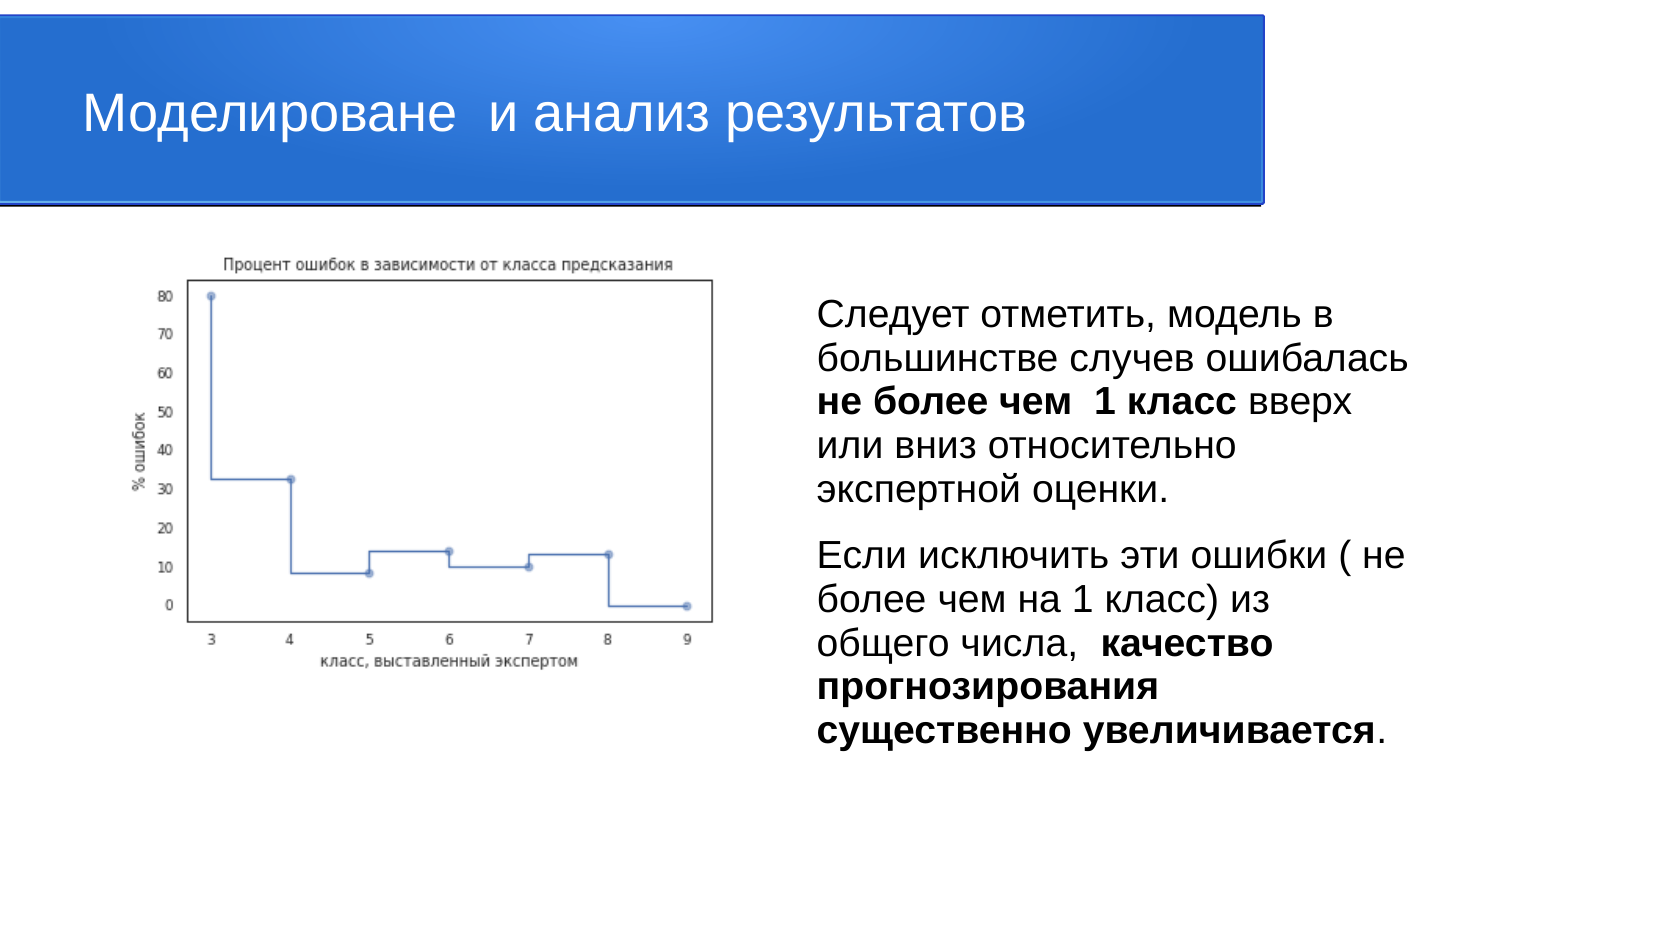

# Моделироване и анализ результатов
Следует отметить, модель в большинстве случев ошибалась не более чем 1 класс вверх или вниз относительно экспертной оценки.
Если исключить эти ошибки ( не более чем на 1 класс) из общего числа, качество прогнозирования существенно увеличивается.